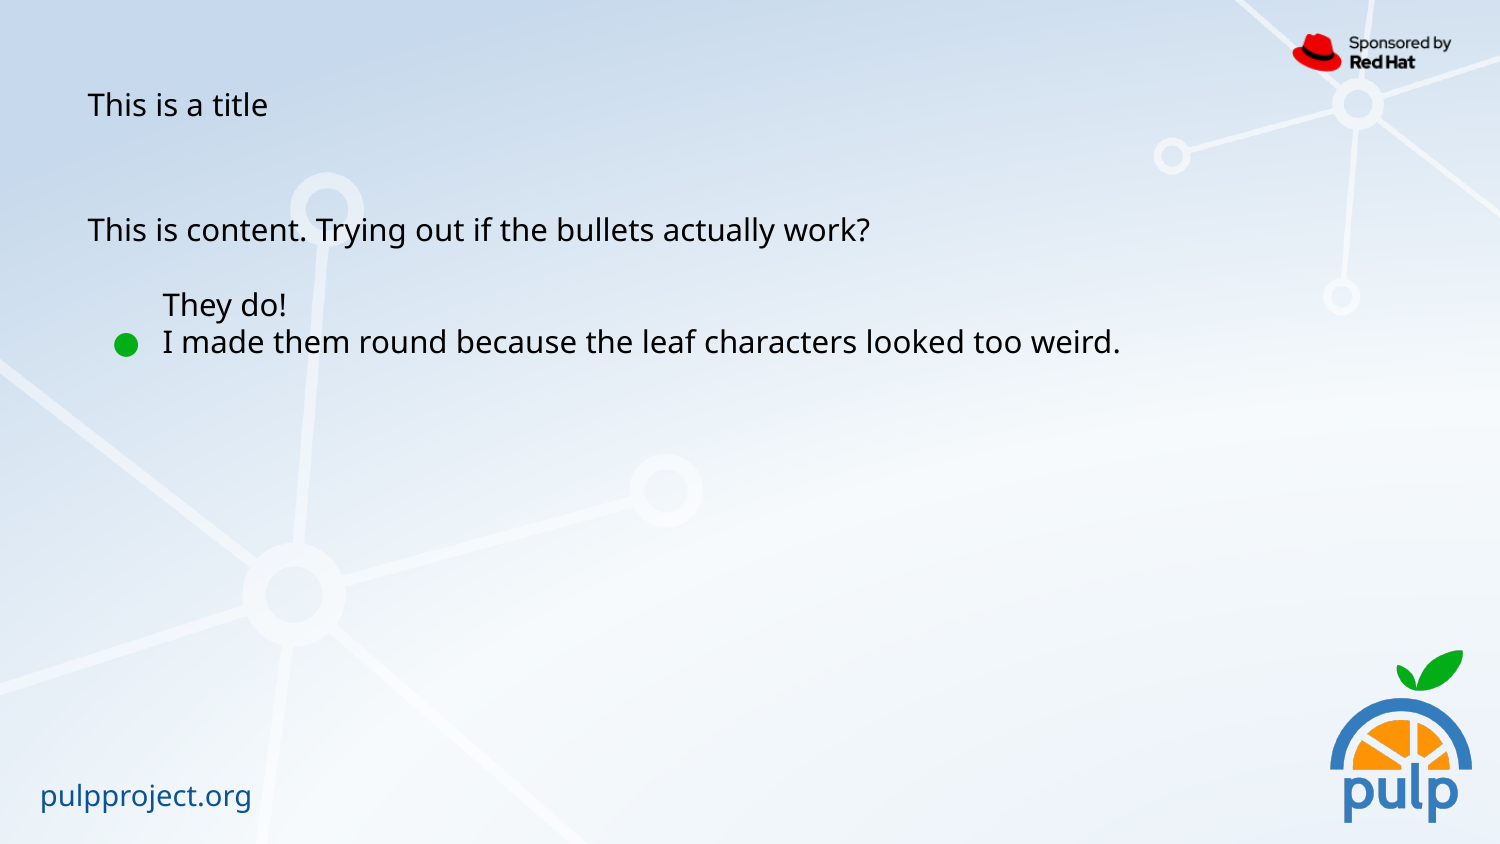

# This is a title
This is content. Trying out if the bullets actually work?
They do!
I made them round because the leaf characters looked too weird.